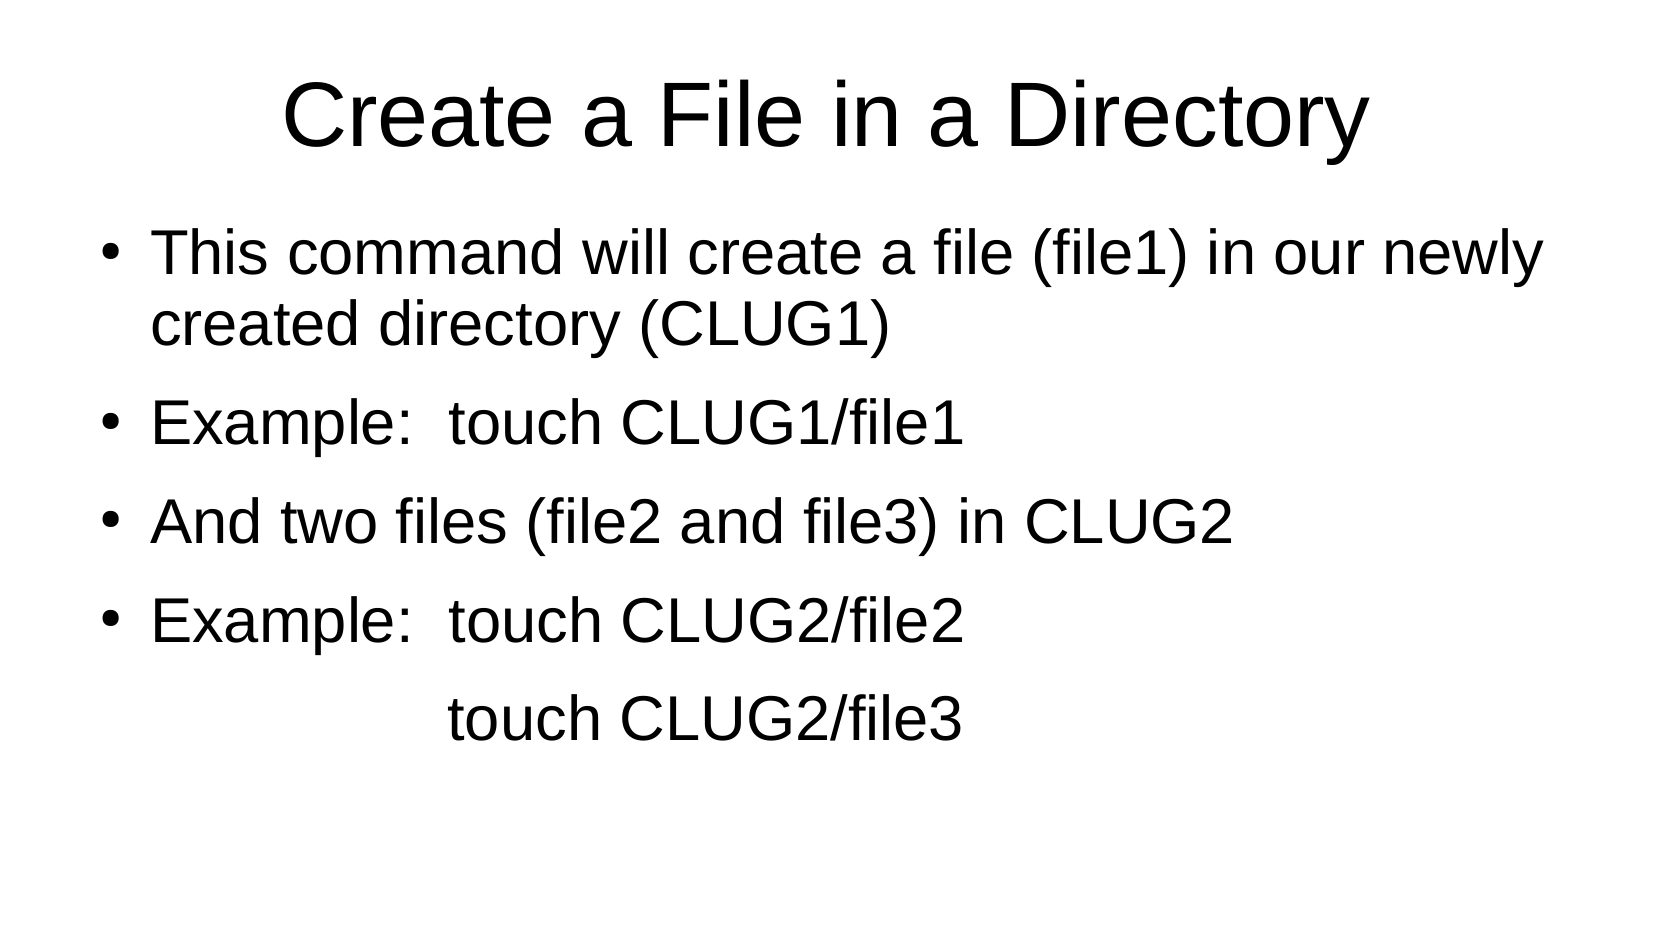

# Create a File in a Directory
This command will create a file (file1) in our newly created directory (CLUG1)
Example: touch CLUG1/file1
And two files (file2 and file3) in CLUG2
Example: touch CLUG2/file2
 touch CLUG2/file3